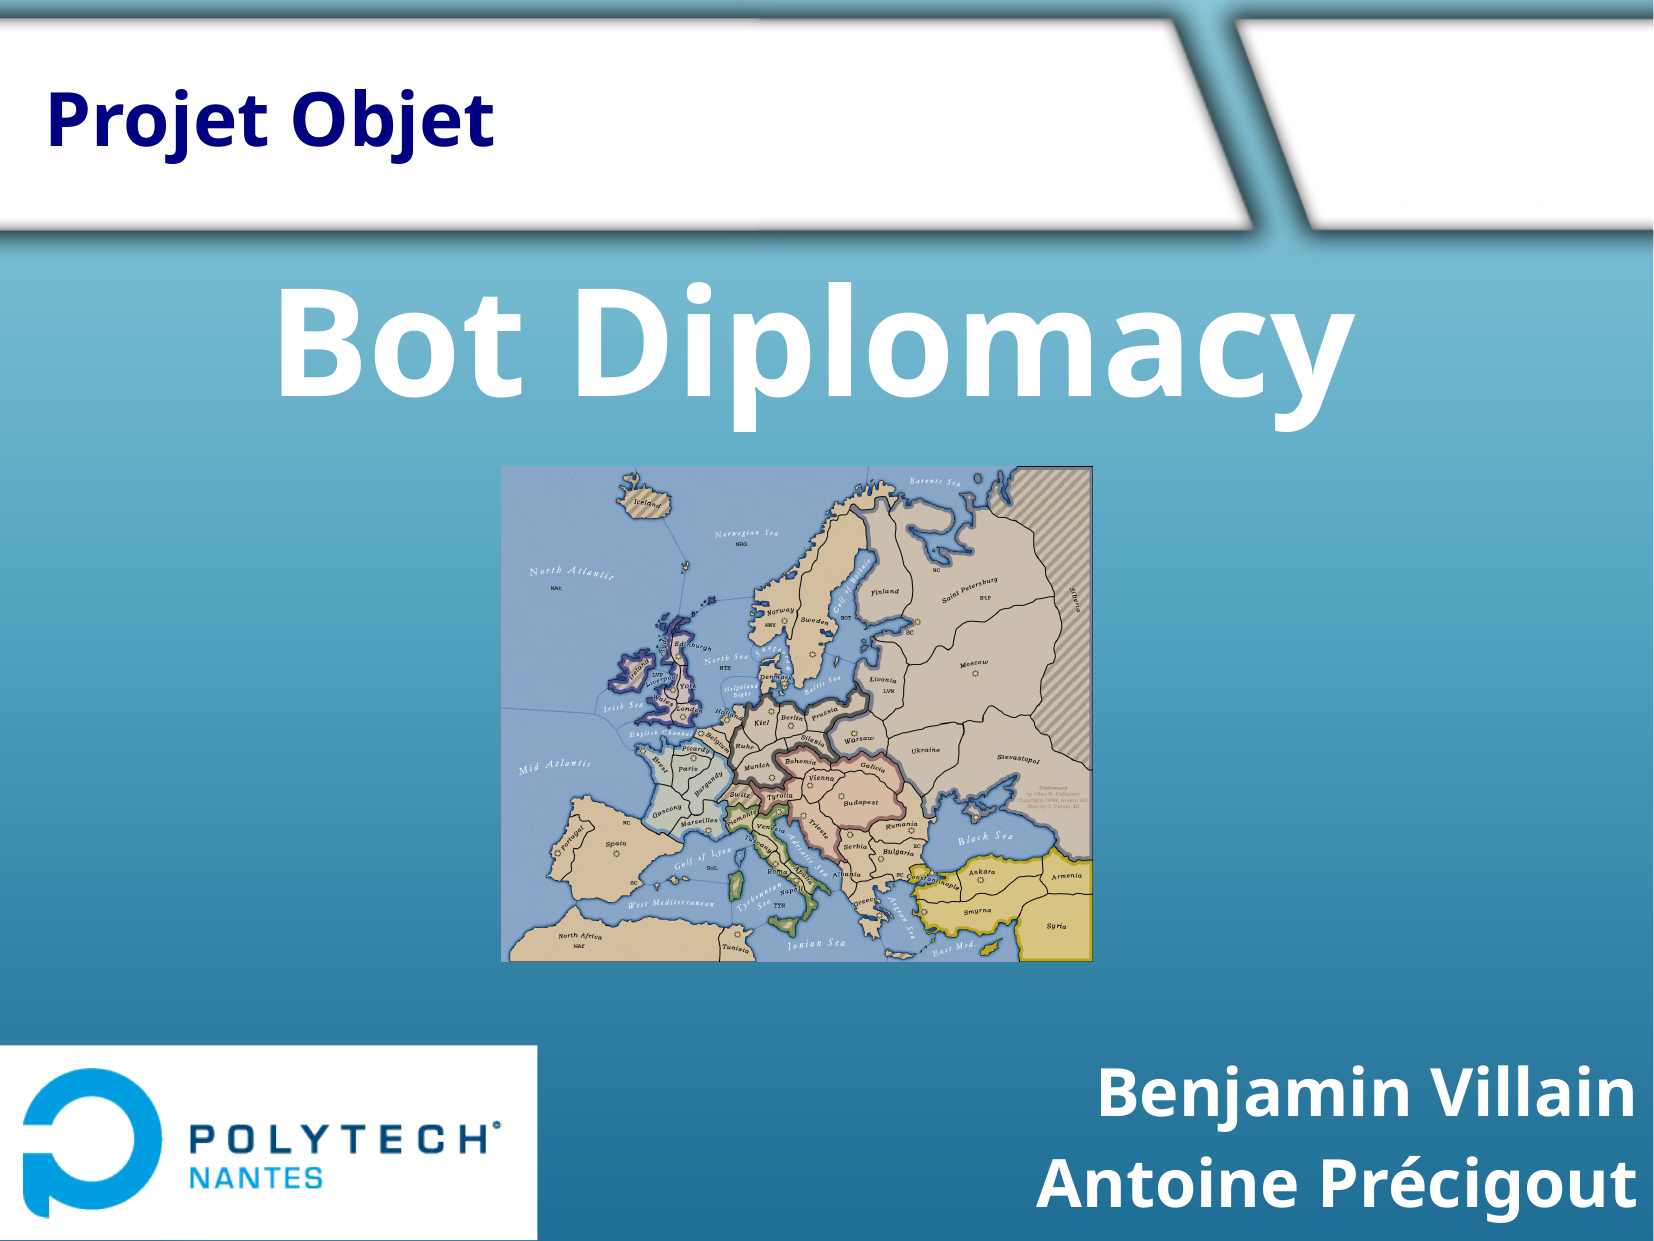

Projet Objet
Bot Diplomacy
Benjamin Villain
Antoine Précigout